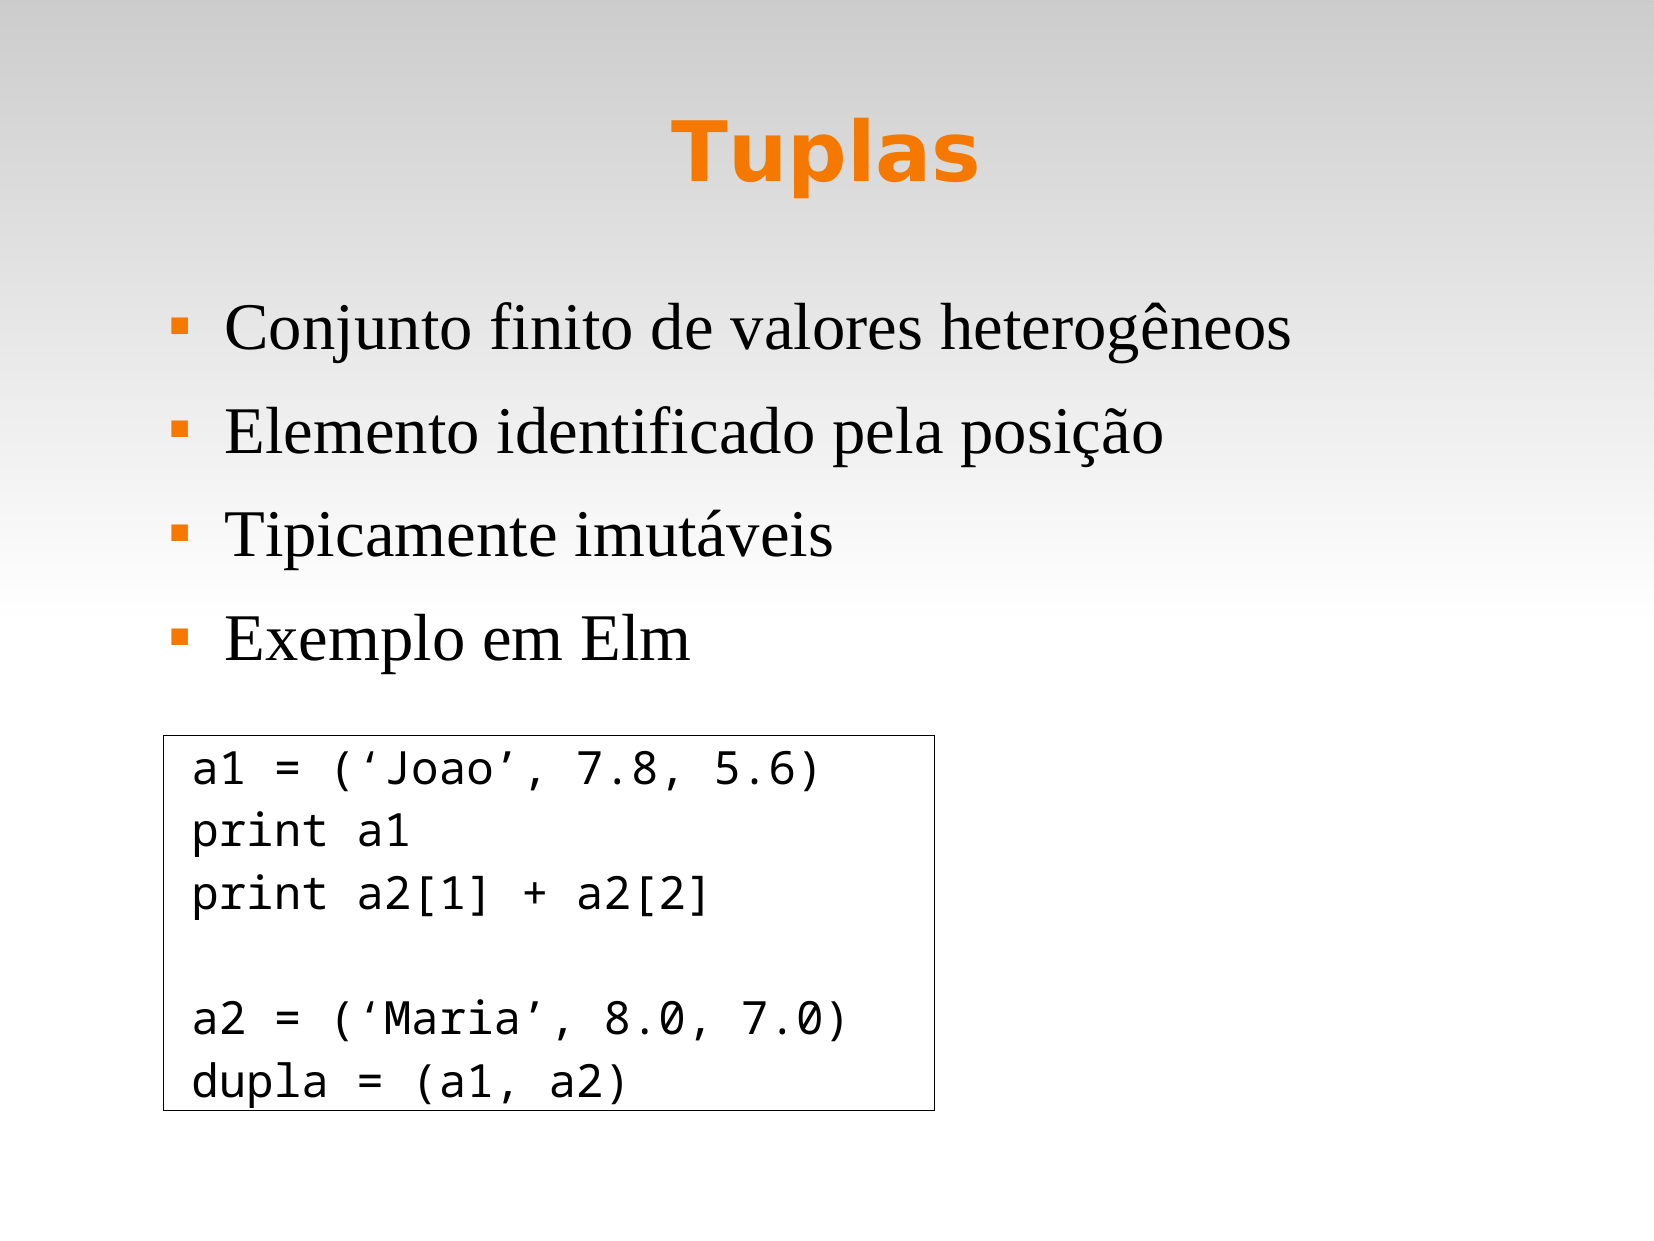

# Tuplas
Conjunto finito de valores heterogêneos
Elemento identificado pela posição
Tipicamente imutáveis
Exemplo em Elm
 a1 = (‘Joao’, 7.8, 5.6)
 print a1
 print a2[1] + a2[2]
 a2 = (‘Maria’, 8.0, 7.0)
 dupla = (a1, a2)